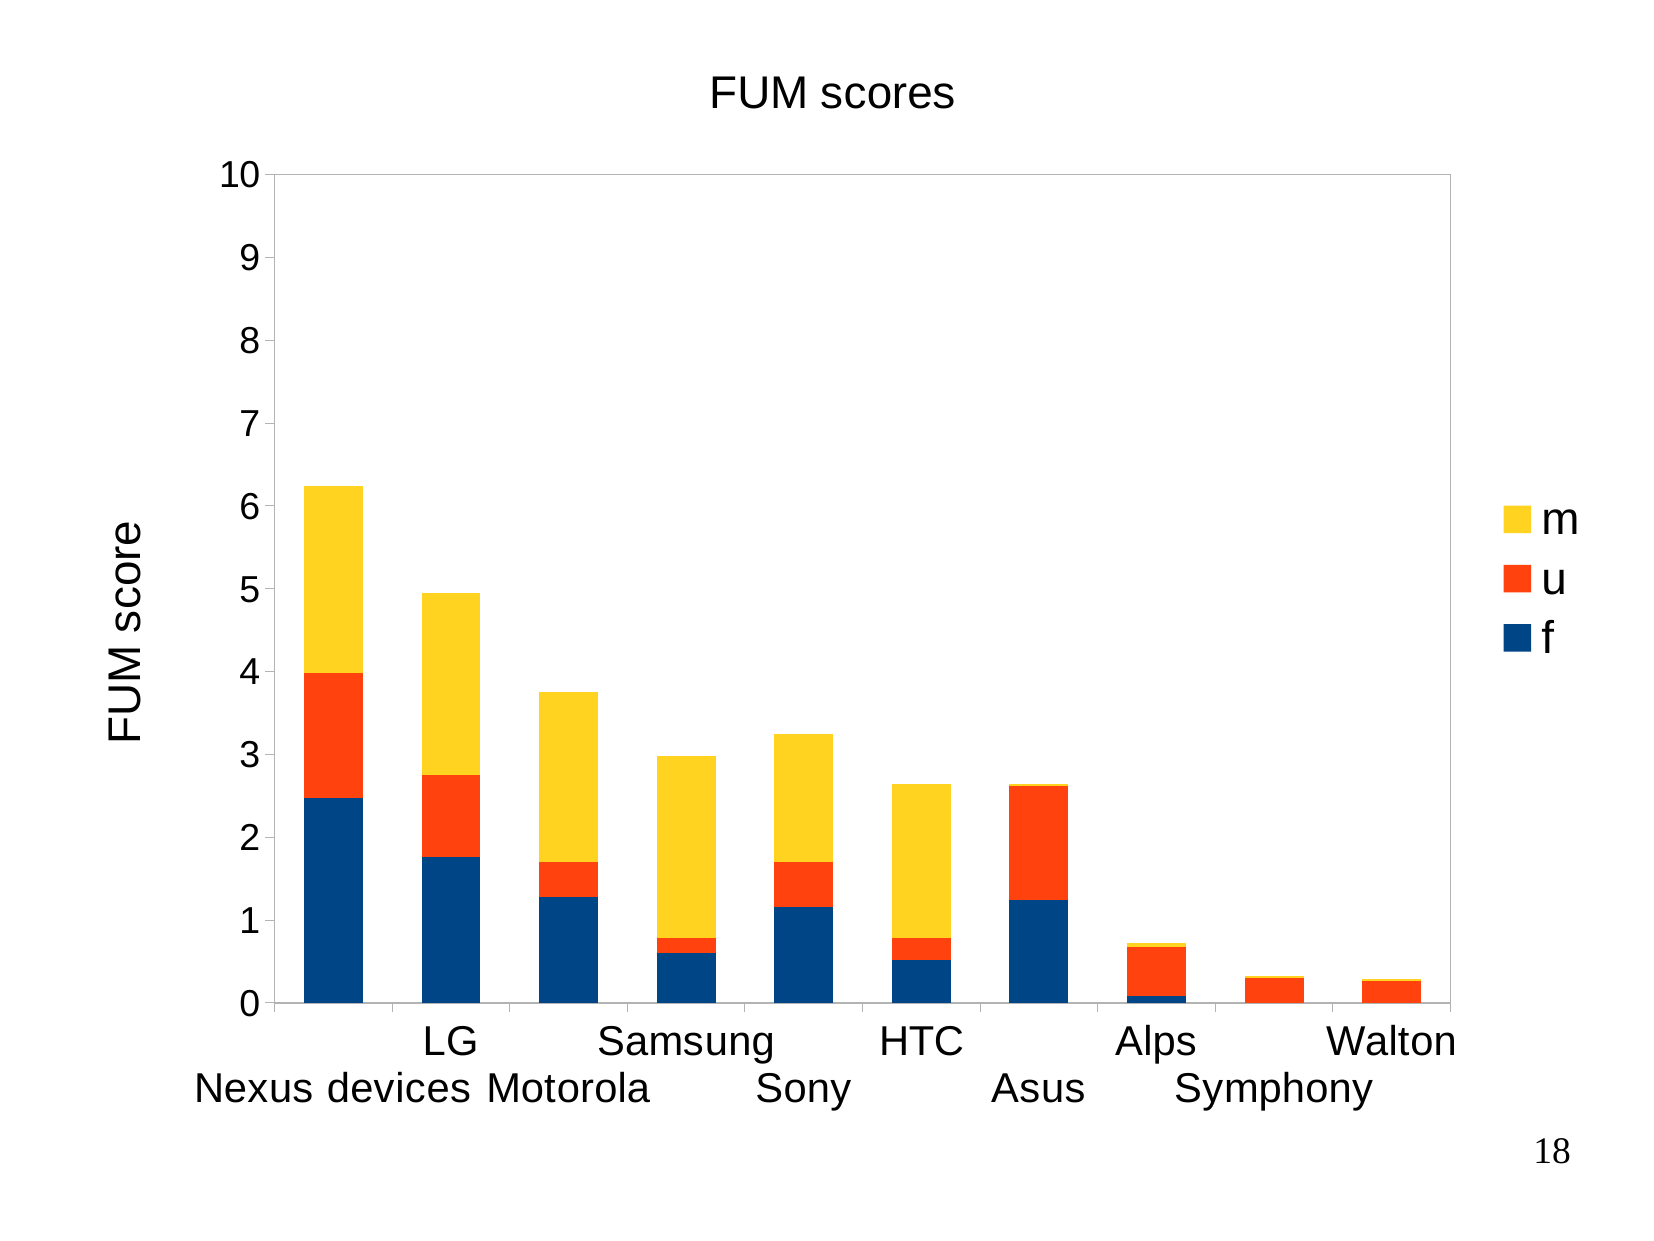

### Chart: FUM scores
| Category | f | u | m |
|---|---|---|---|
| Nexus devices | 2.48 | 1.5 | 2.26524401278887 |
| LG | 1.76 | 0.99 | 2.1951864539352 |
| Motorola | 1.28 | 0.42 | 2.05793722395901 |
| Samsung | 0.6 | 0.18 | 2.1951864539352 |
| Sony | 1.16 | 0.54 | 1.54385672818389 |
| HTC | 0.52 | 0.27 | 1.84734297418927 |
| Asus | 1.24 | 1.38 | 0.0218862889246495 |
| Alps | 0.08 | 0.6 | 0.0401571055457091 |
| Symphony | 0.0 | 0.3 | 0.0256675525182298 |
| Walton | 0.0 | 0.27 | 0.0136977171210184 |18